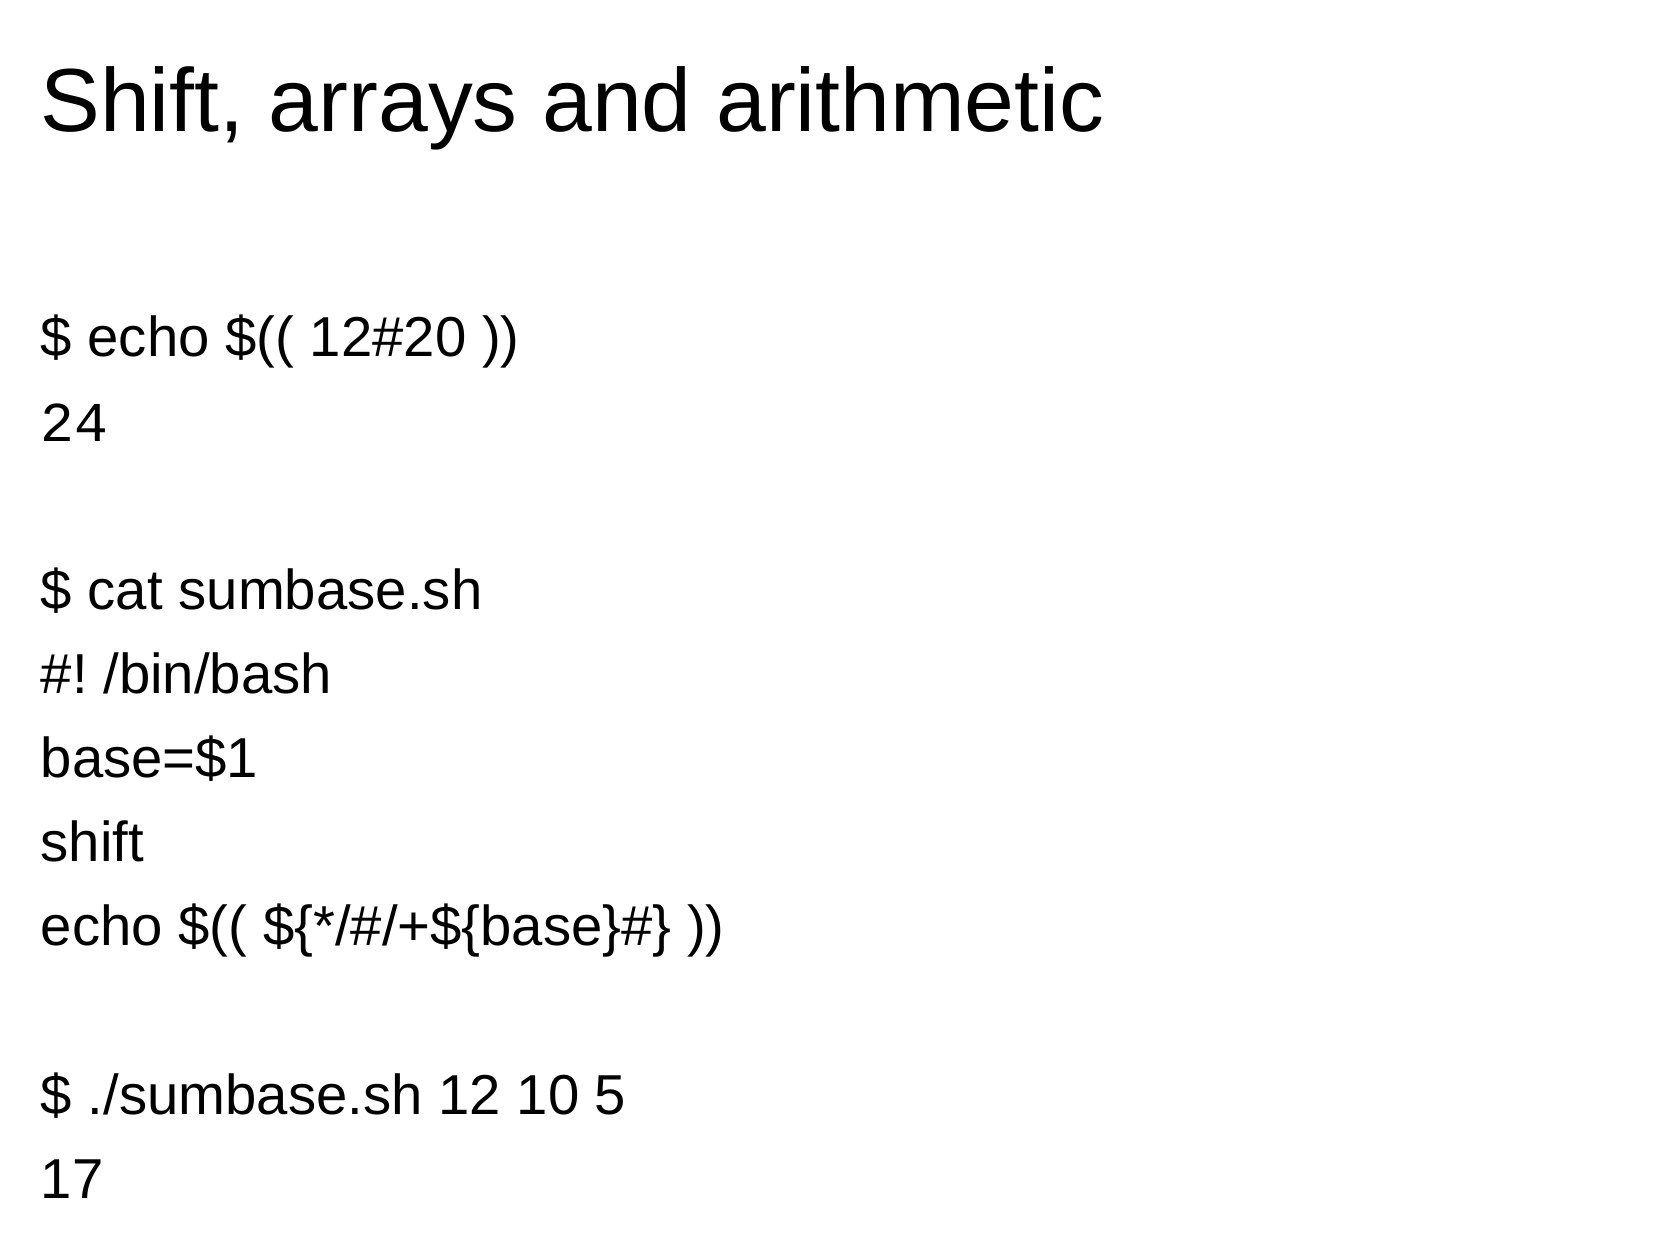

# Shift, arrays and arithmetic
$ echo $(( 12#20 ))
24
$ cat sumbase.sh
#! /bin/bash
base=$1
shift
echo $(( ${*/#/+${base}#} ))
$ ./sumbase.sh 12 10 5
17